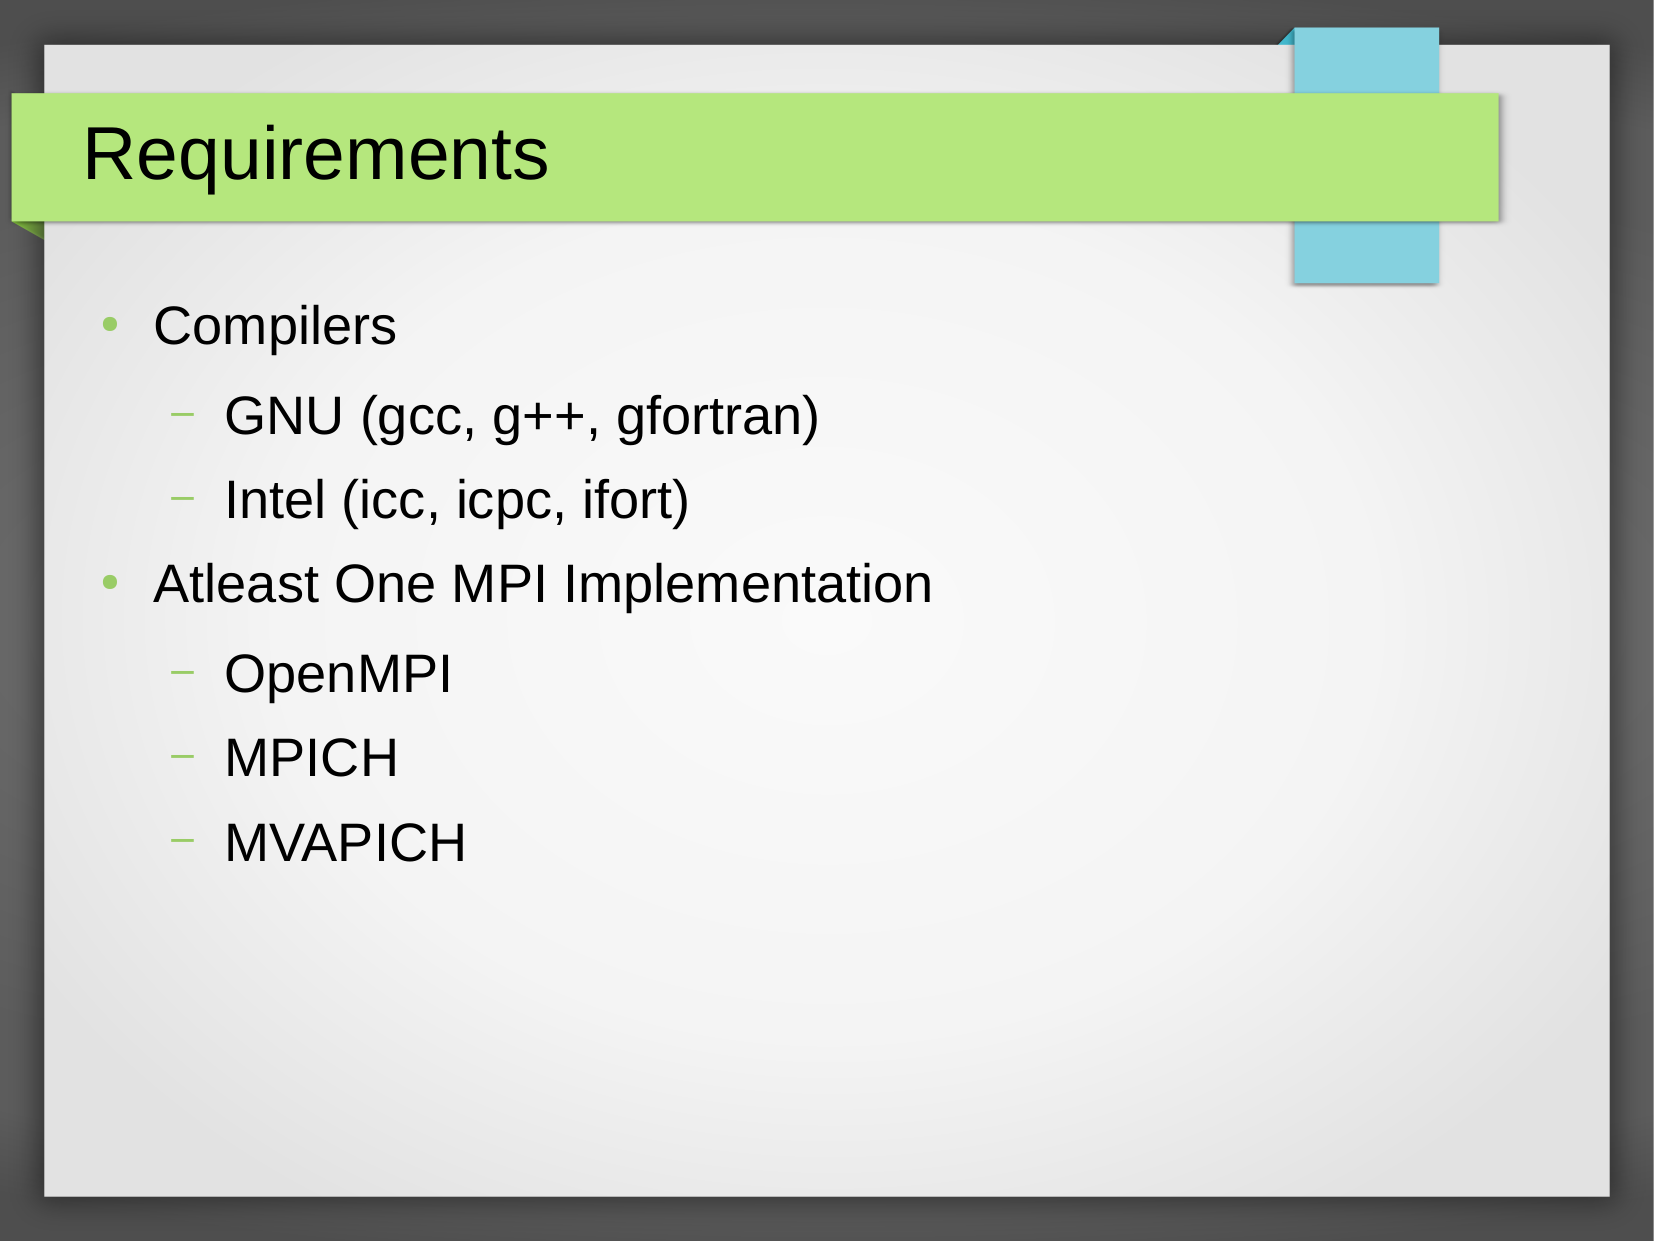

# Requirements
Compilers
GNU (gcc, g++, gfortran)
Intel (icc, icpc, ifort)
Atleast One MPI Implementation
OpenMPI
MPICH
MVAPICH